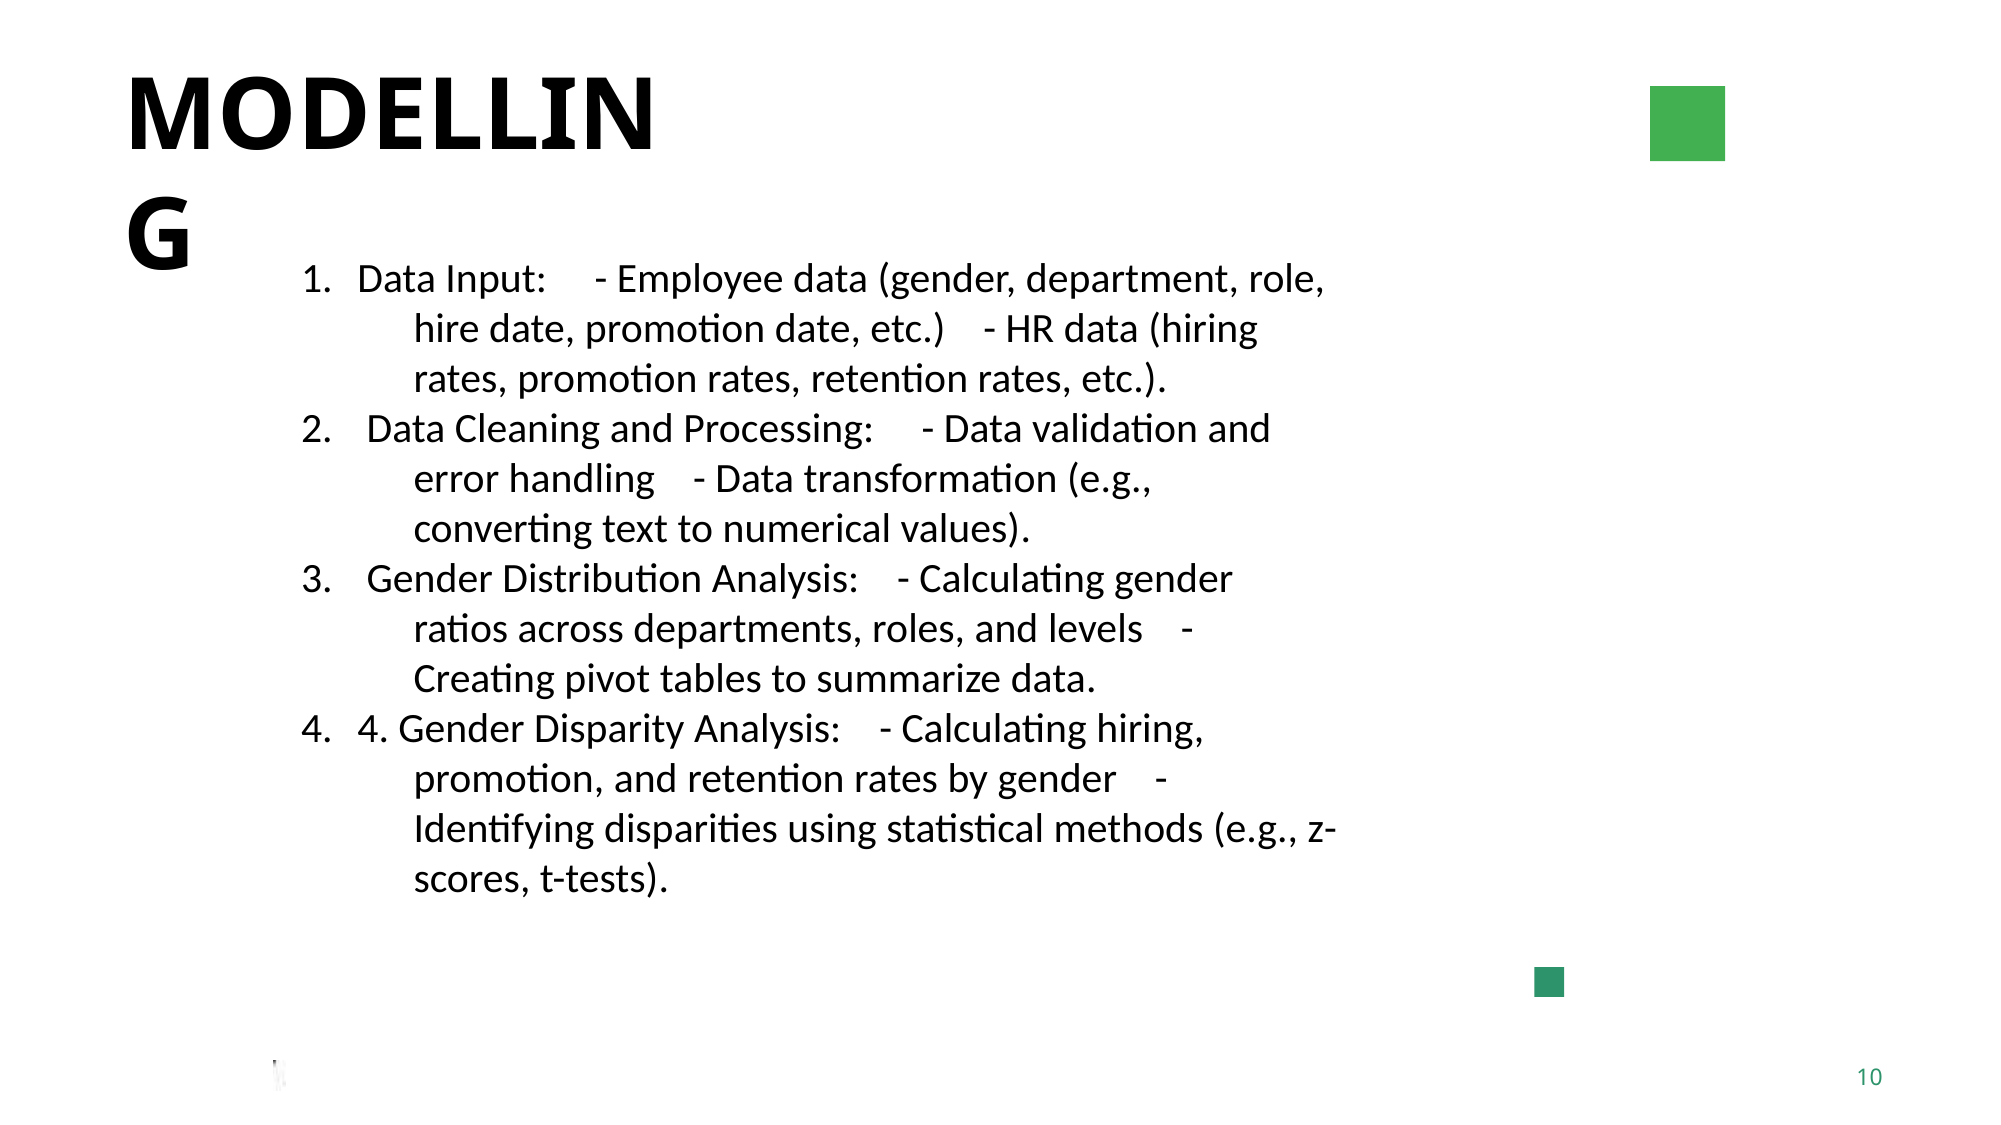

MODELLING
Data Input: - Employee data (gender, department, role, hire date, promotion date, etc.) - HR data (hiring rates, promotion rates, retention rates, etc.).
 Data Cleaning and Processing: - Data validation and error handling - Data transformation (e.g., converting text to numerical values).
 Gender Distribution Analysis: - Calculating gender ratios across departments, roles, and levels - Creating pivot tables to summarize data.
4. Gender Disparity Analysis: - Calculating hiring, promotion, and retention rates by gender - Identifying disparities using statistical methods (e.g., z-scores, t-tests).